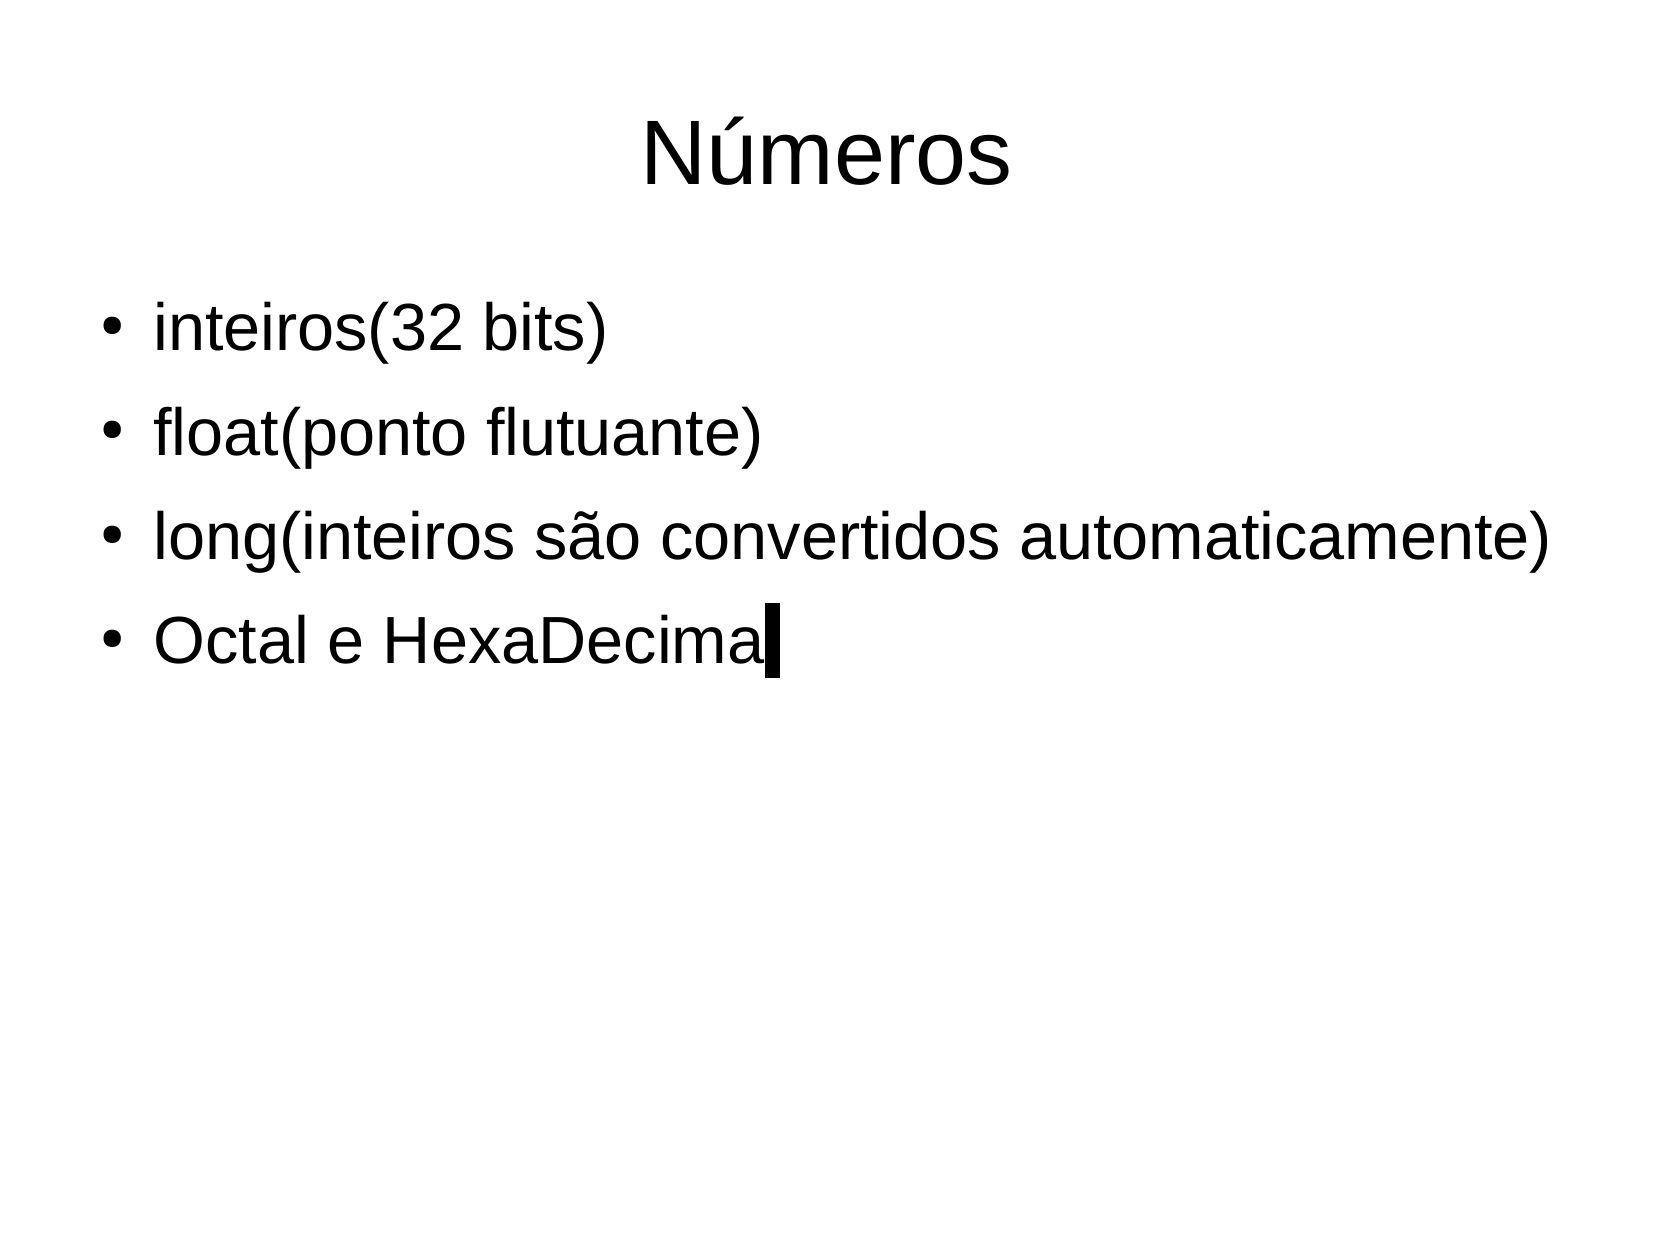

# Números
inteiros(32 bits)
float(ponto flutuante)
long(inteiros são convertidos automaticamente)
Octal e HexaDecimal